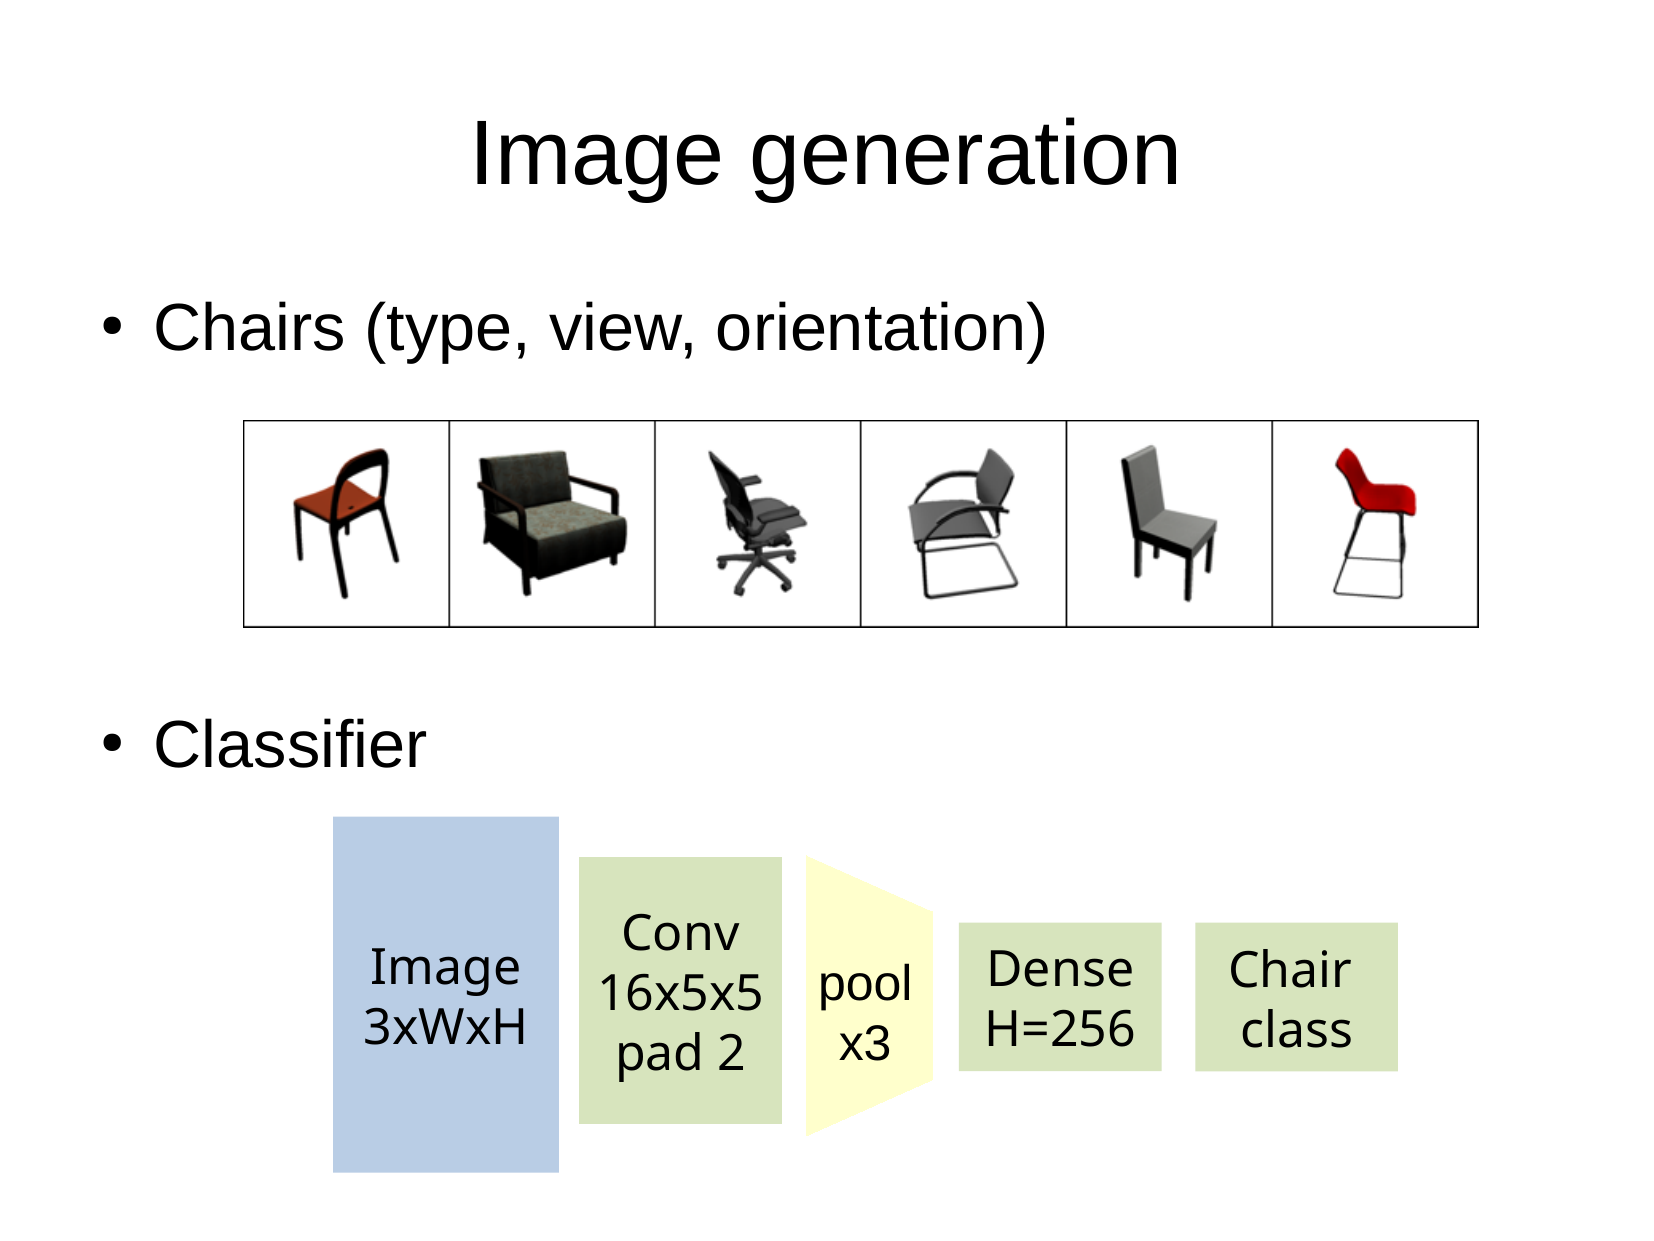

# Image generation
Chairs (type, view, orientation)
Classifier
Image
3xWxH
Conv
16x5x5
pad 2
Dense
H=256
Chair
class
pool
x3